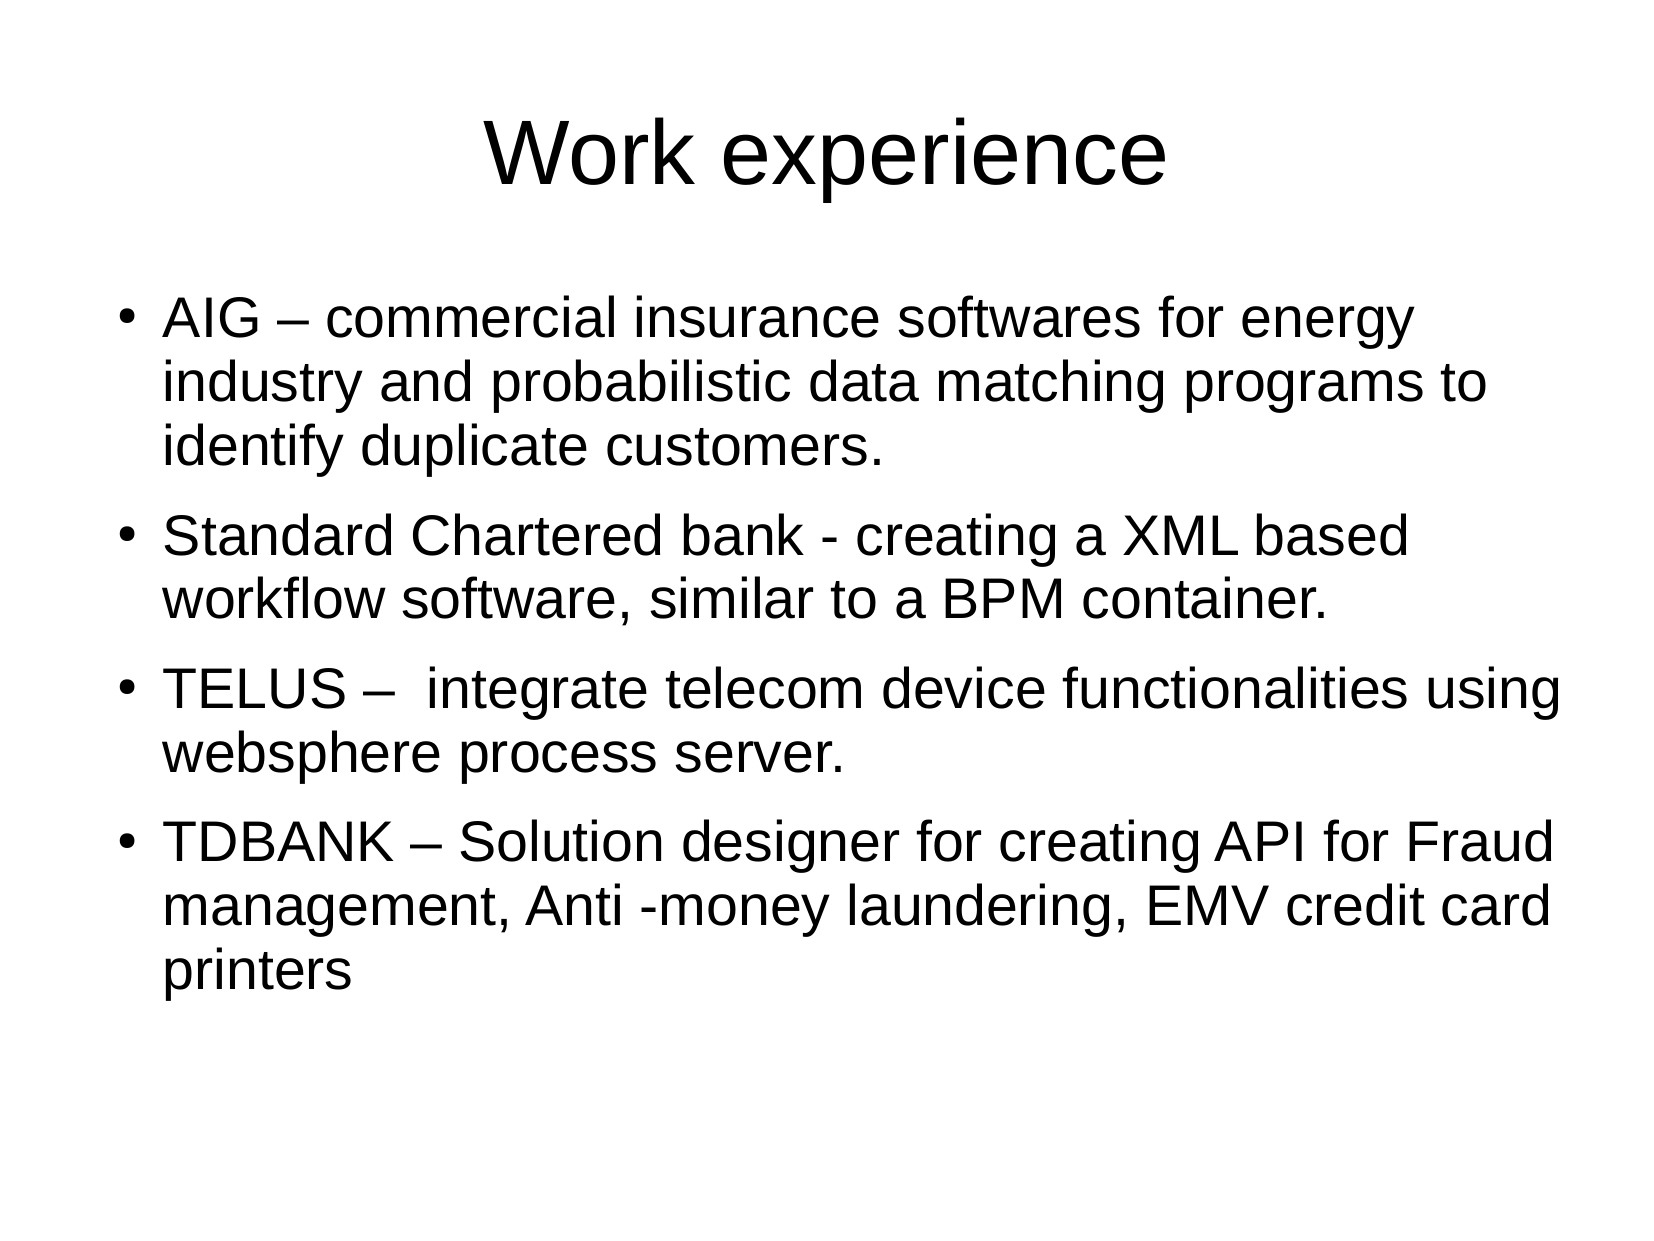

# Work experience
AIG – commercial insurance softwares for energy industry and probabilistic data matching programs to identify duplicate customers.
Standard Chartered bank - creating a XML based workflow software, similar to a BPM container.
TELUS – integrate telecom device functionalities using websphere process server.
TDBANK – Solution designer for creating API for Fraud management, Anti -money laundering, EMV credit card printers